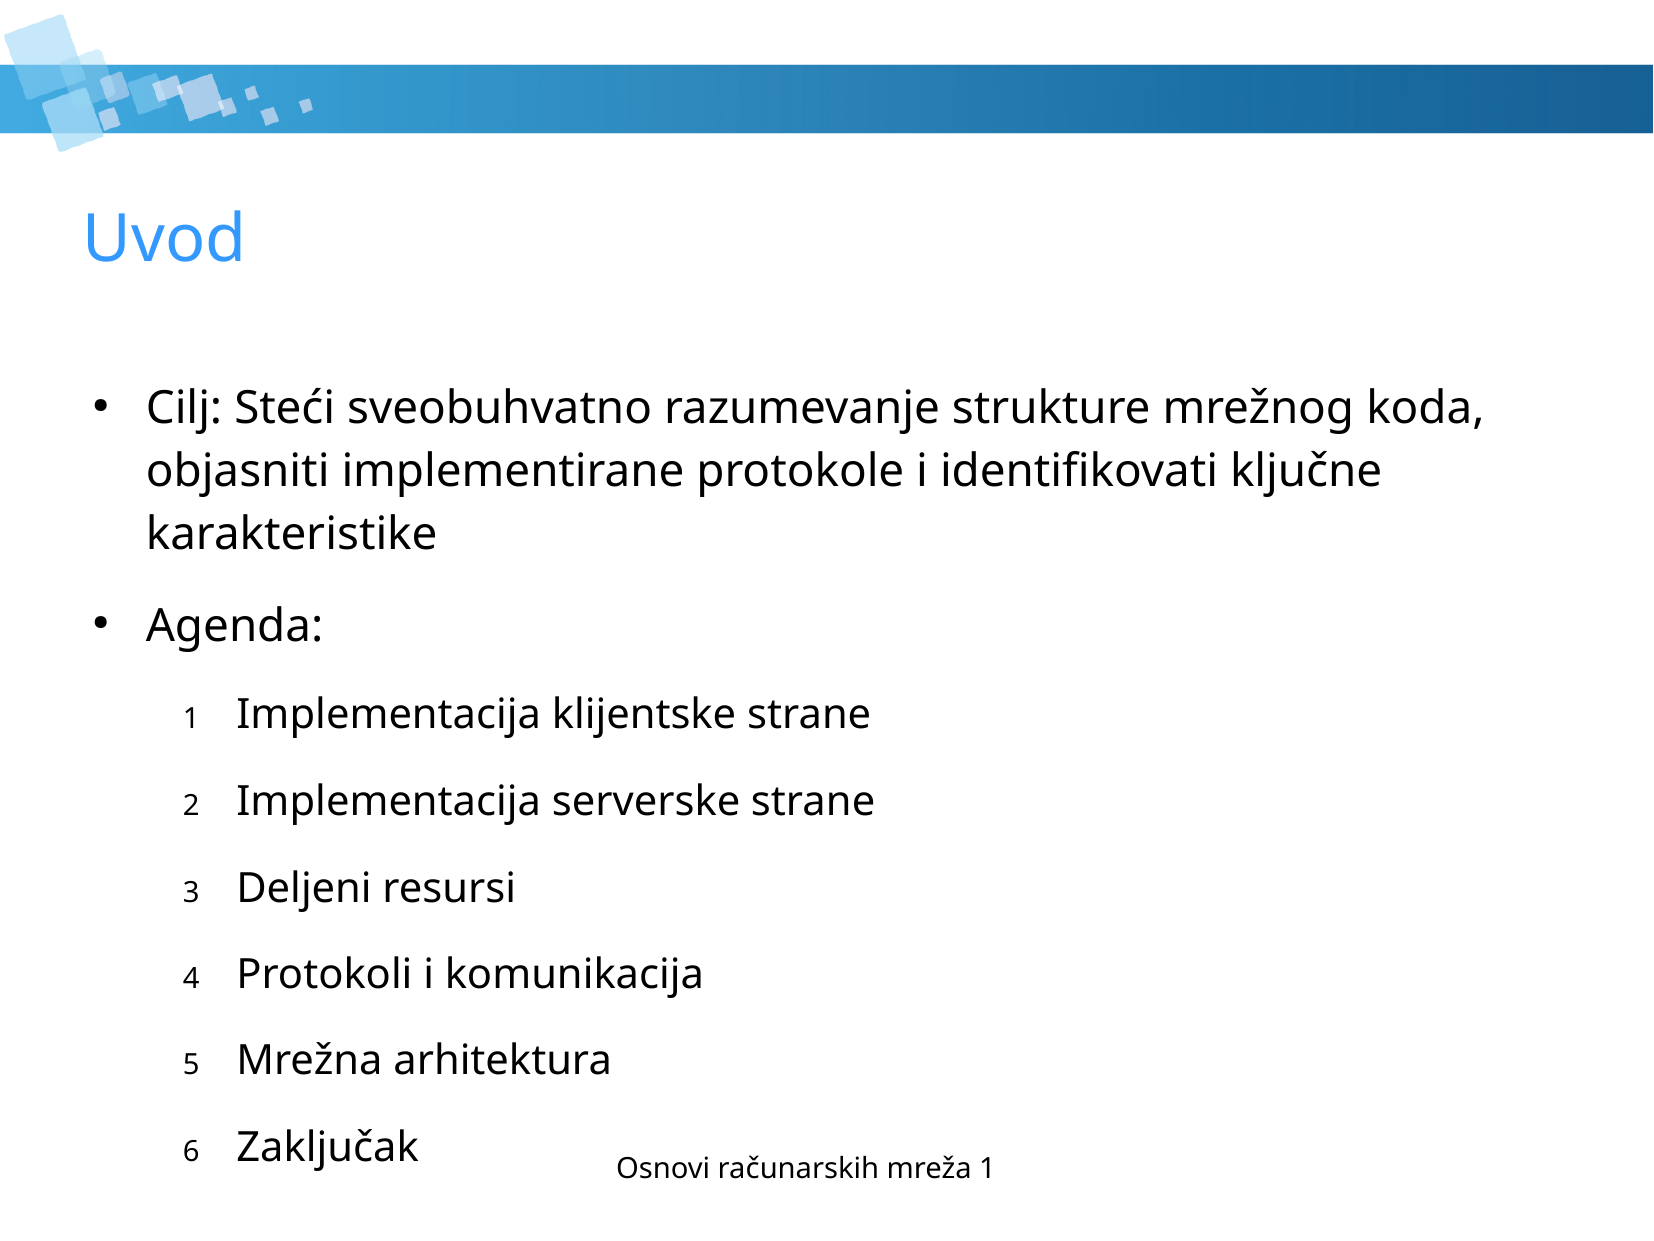

# Uvod
Cilj: Steći sveobuhvatno razumevanje strukture mrežnog koda, objasniti implementirane protokole i identifikovati ključne karakteristike
Agenda:
Implementacija klijentske strane
Implementacija serverske strane
Deljeni resursi
Protokoli i komunikacija
Mrežna arhitektura
Zaključak
Osnovi računarskih mreža 1